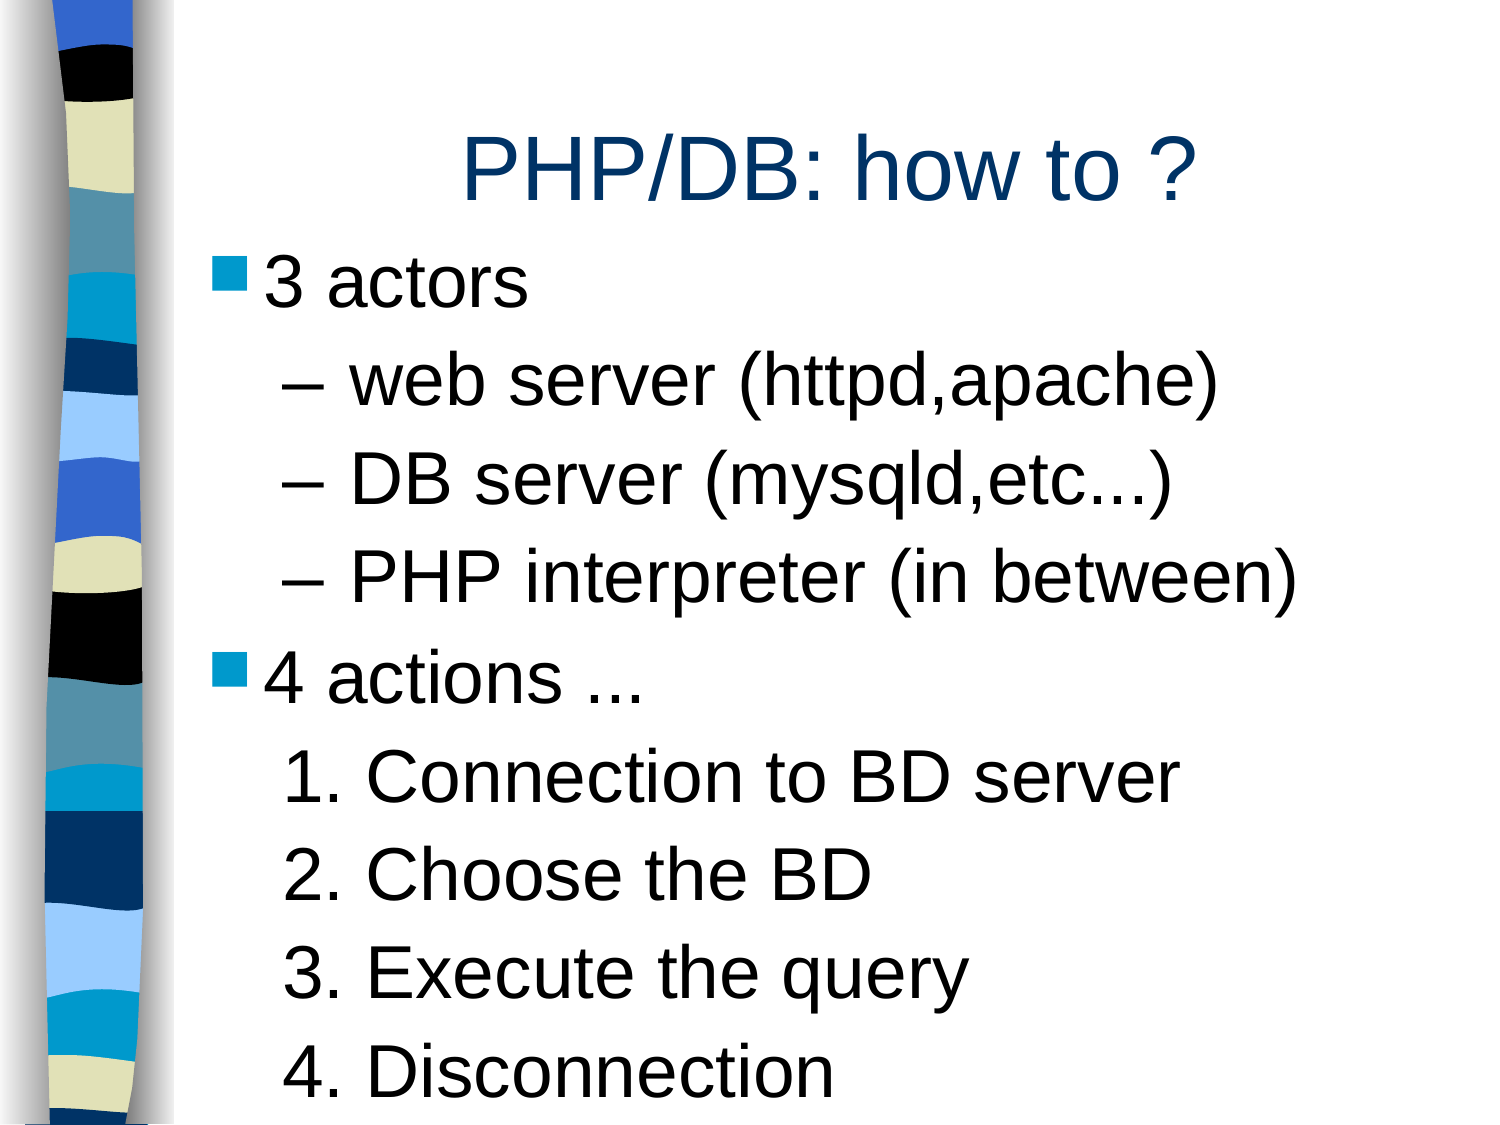

# PHP/DB: how to ?
3 actors
 web server (httpd,apache)
 DB server (mysqld,etc...)
 PHP interpreter (in between)
4 actions ...
 Connection to BD server
 Choose the BD
 Execute the query
 Disconnection